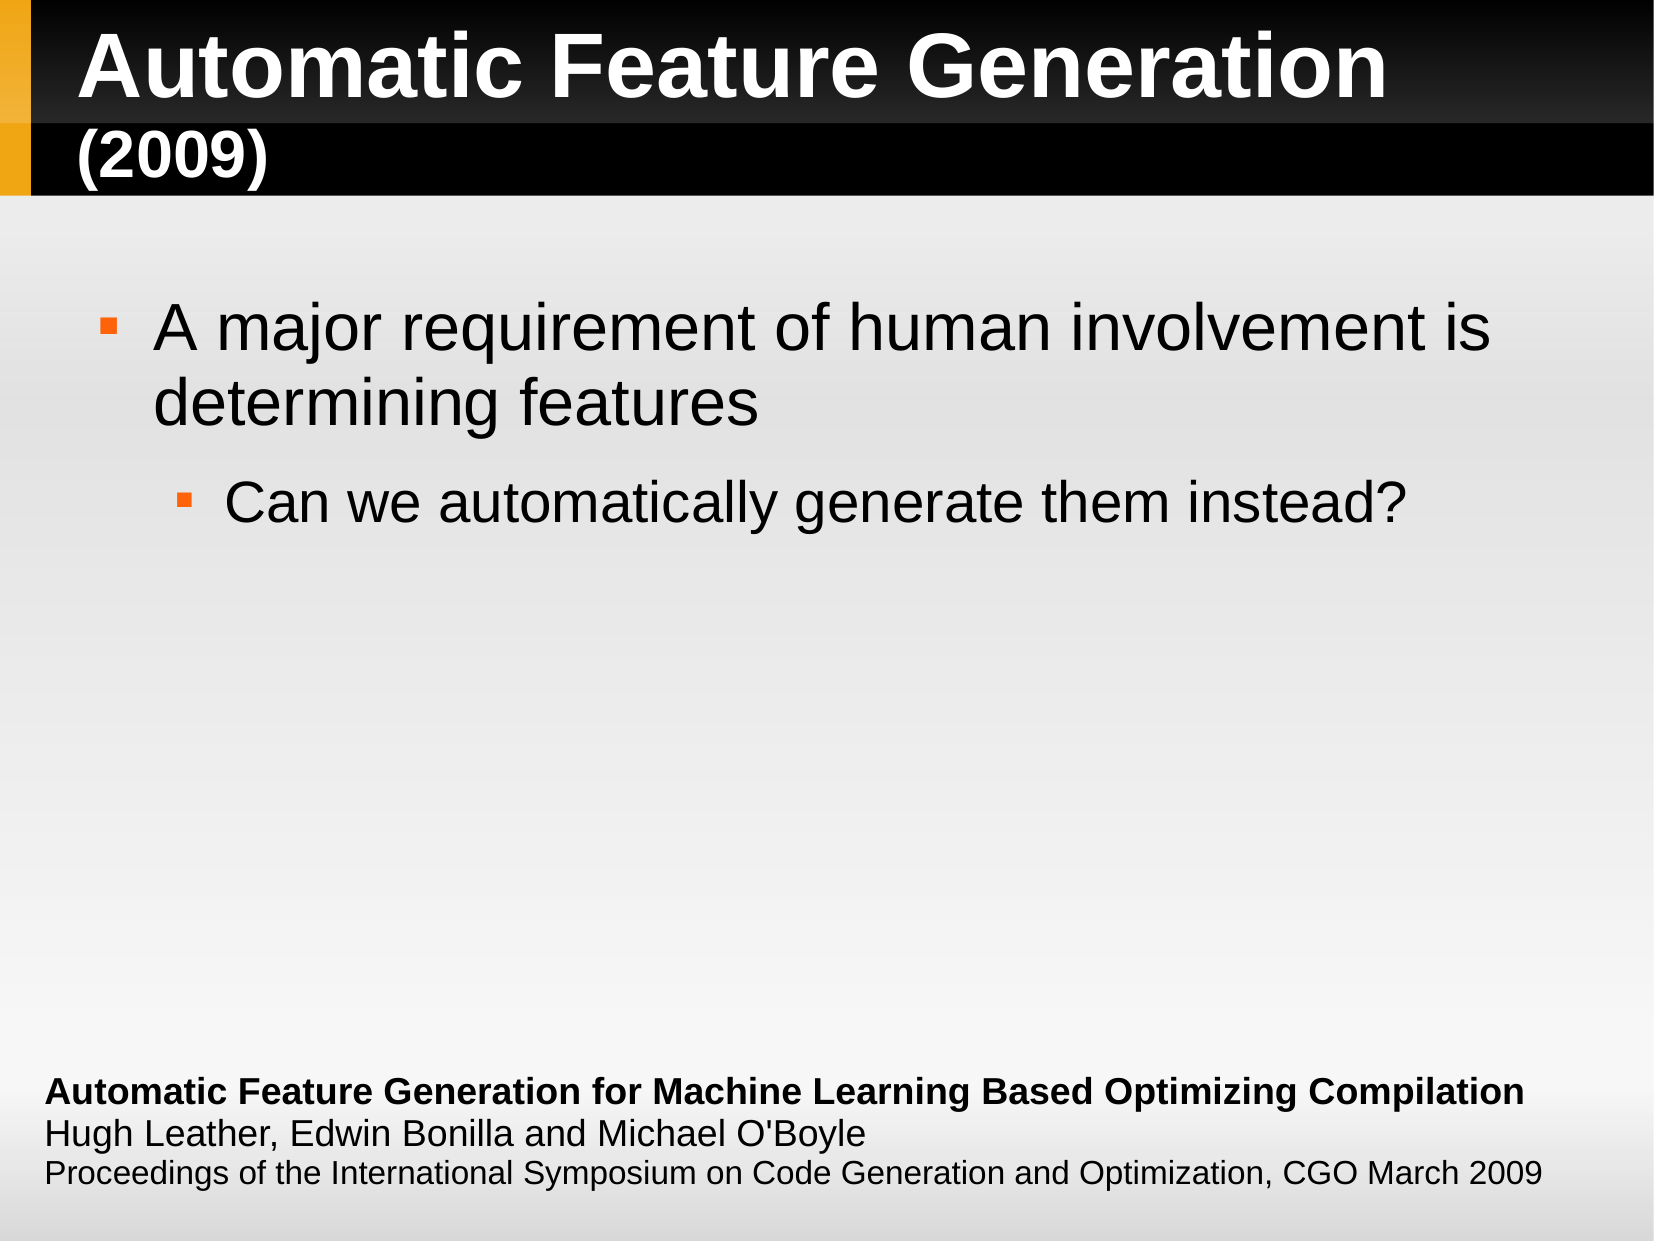

# Automatic Feature Generation (2009)
A major requirement of human involvement is determining features
Can we automatically generate them instead?
Automatic Feature Generation for Machine Learning Based Optimizing Compilation
Hugh Leather, Edwin Bonilla and Michael O'Boyle
Proceedings of the International Symposium on Code Generation and Optimization, CGO March 2009